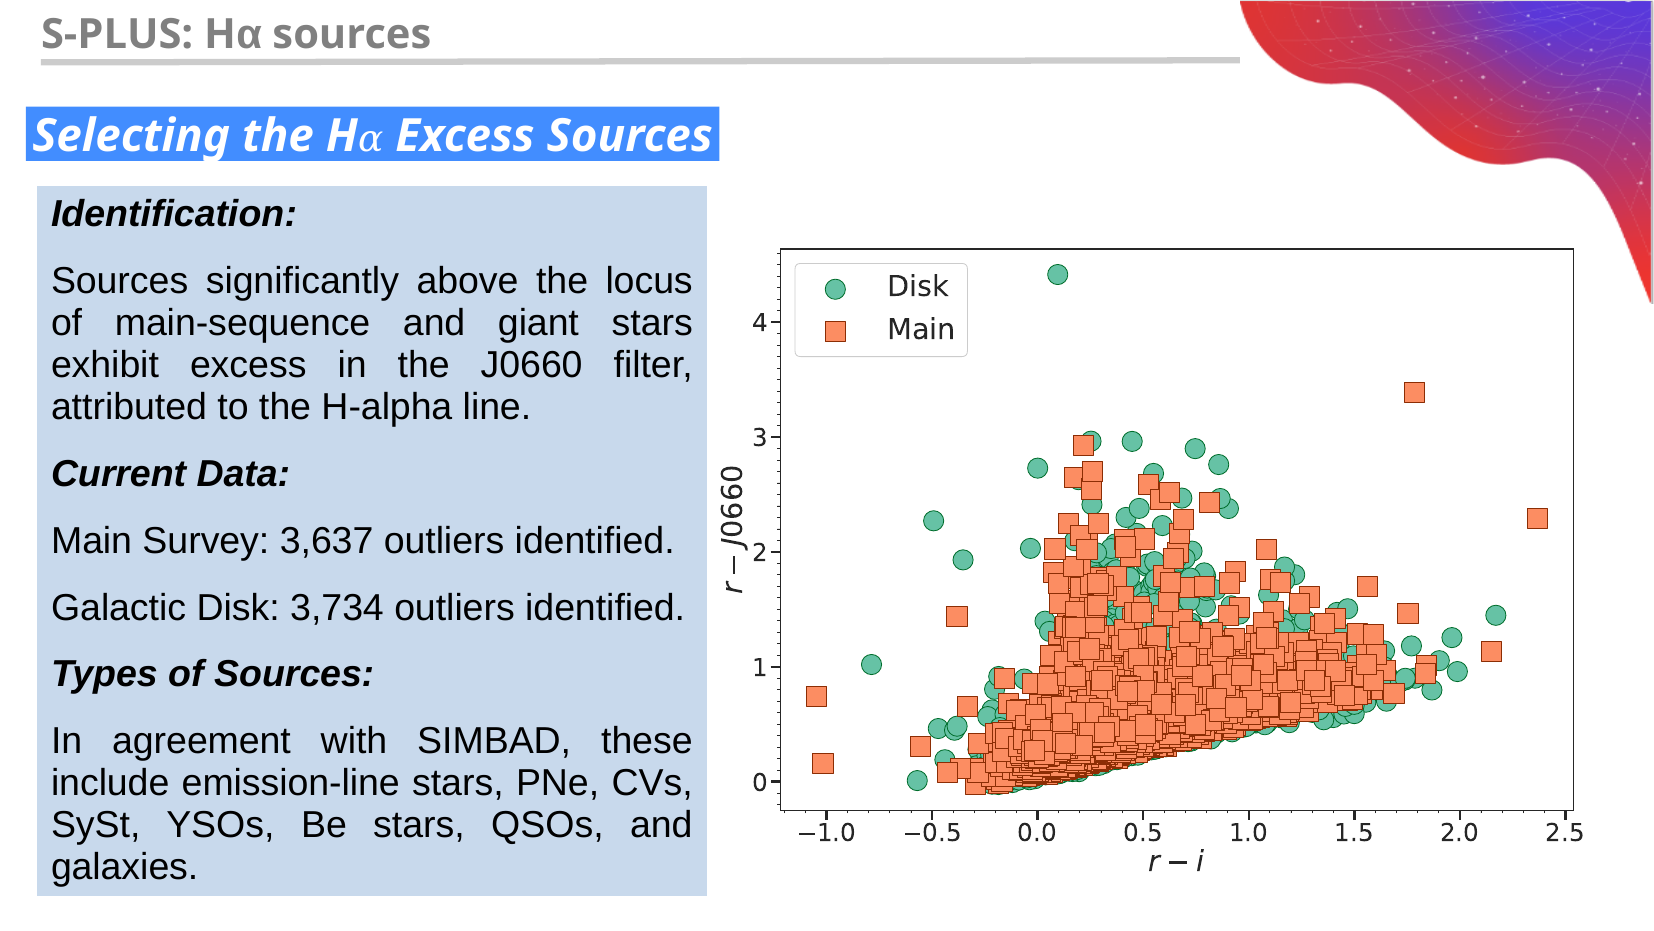

S-PLUS: Hα sources
Selecting the H𝛼 Excess Sources
Identification:
Sources significantly above the locus of main-sequence and giant stars exhibit excess in the J0660 filter, attributed to the H-alpha line.
Current Data:
Main Survey: 3,637 outliers identified.
Galactic Disk: 3,734 outliers identified.
Types of Sources:
In agreement with SIMBAD, these include emission-line stars, PNe, CVs, SySt, YSOs, Be stars, QSOs, and galaxies.